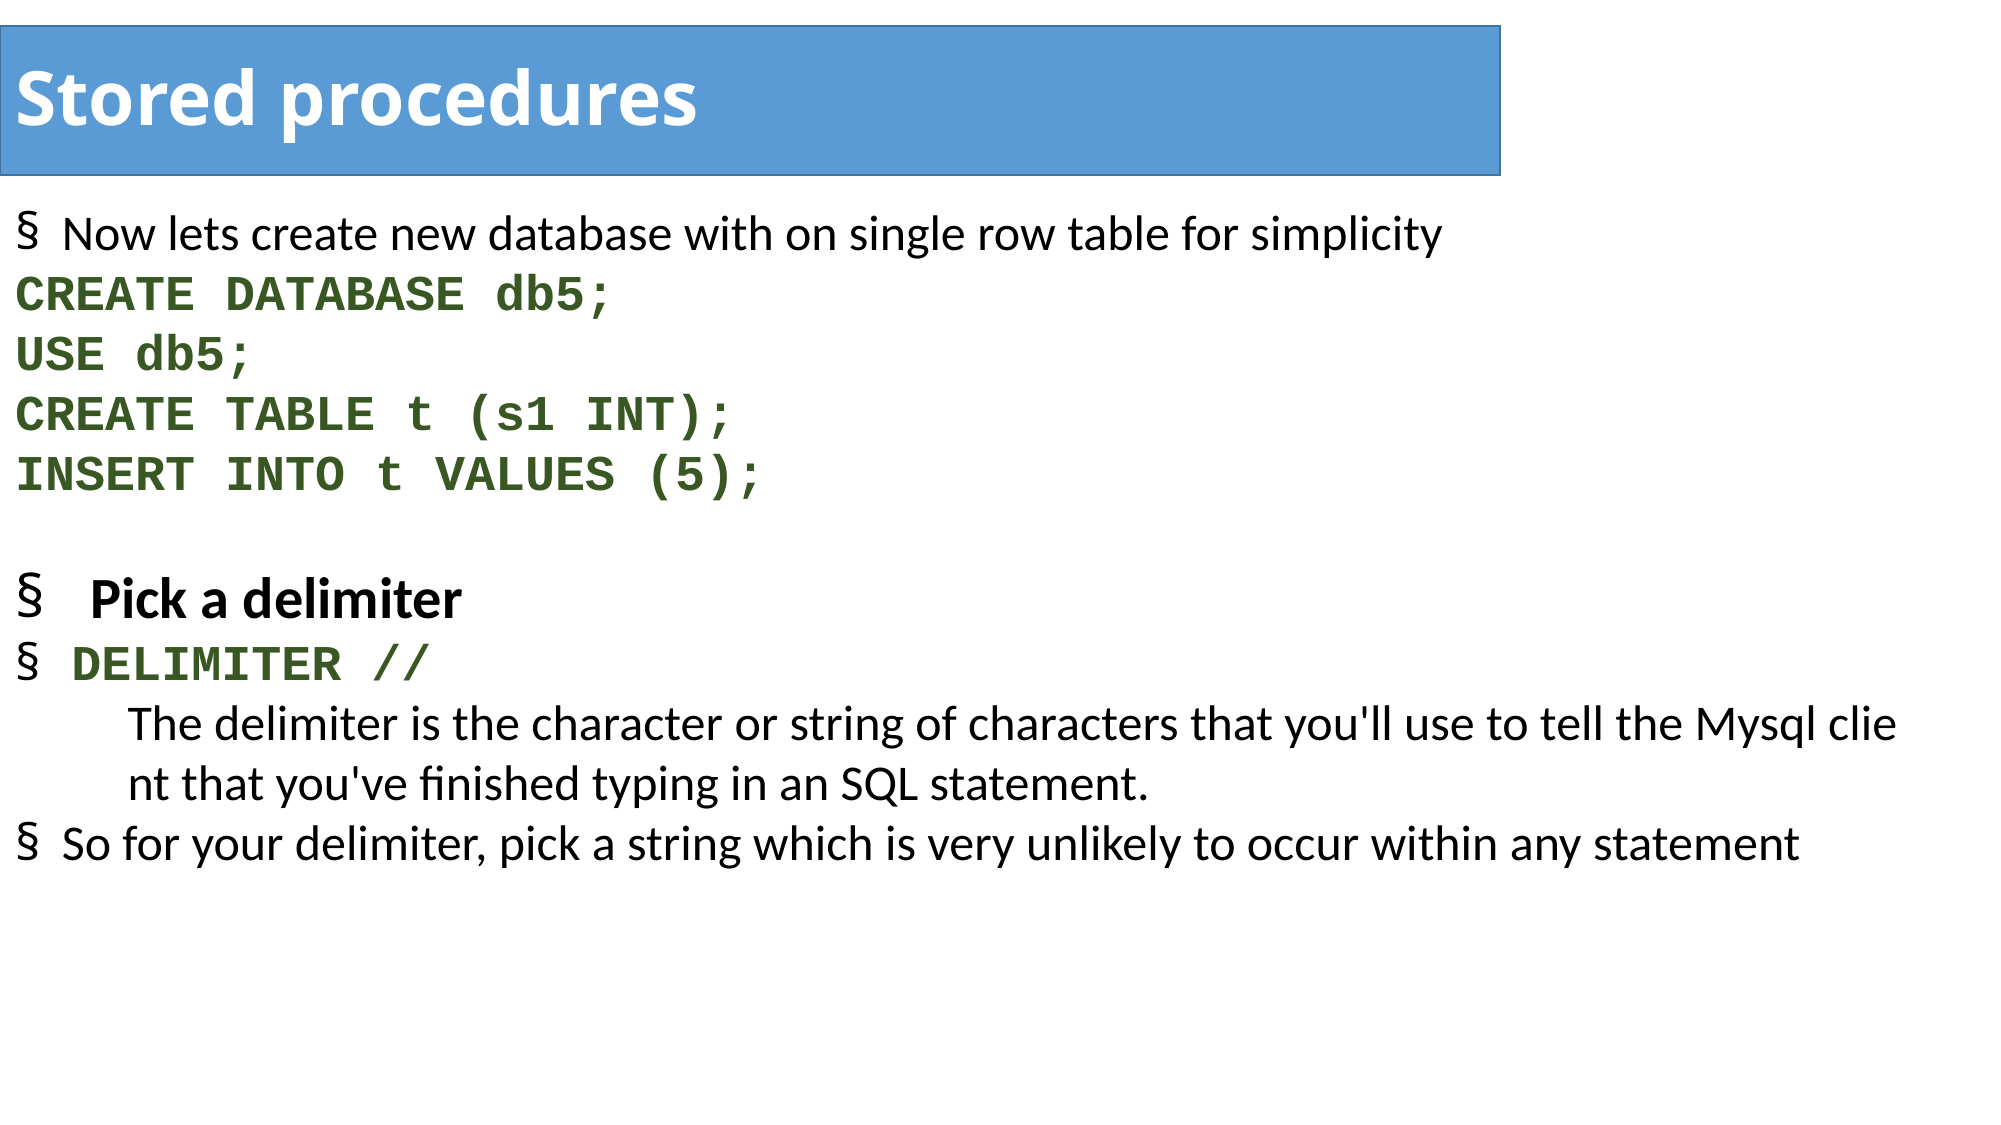

# Stored procedures
Now lets create new database with on single row table for simplicity
CREATE DATABASE db5;
USE db5;
CREATE TABLE t (s1 INT);
INSERT INTO t VALUES (5);
Pick a delimiter
DELIMITER // The delimiter is the character or string of characters that you'll use to tell the Mysql client that you've finished typing in an SQL statement.
So for your delimiter, pick a string which is very unlikely to occur within any statement